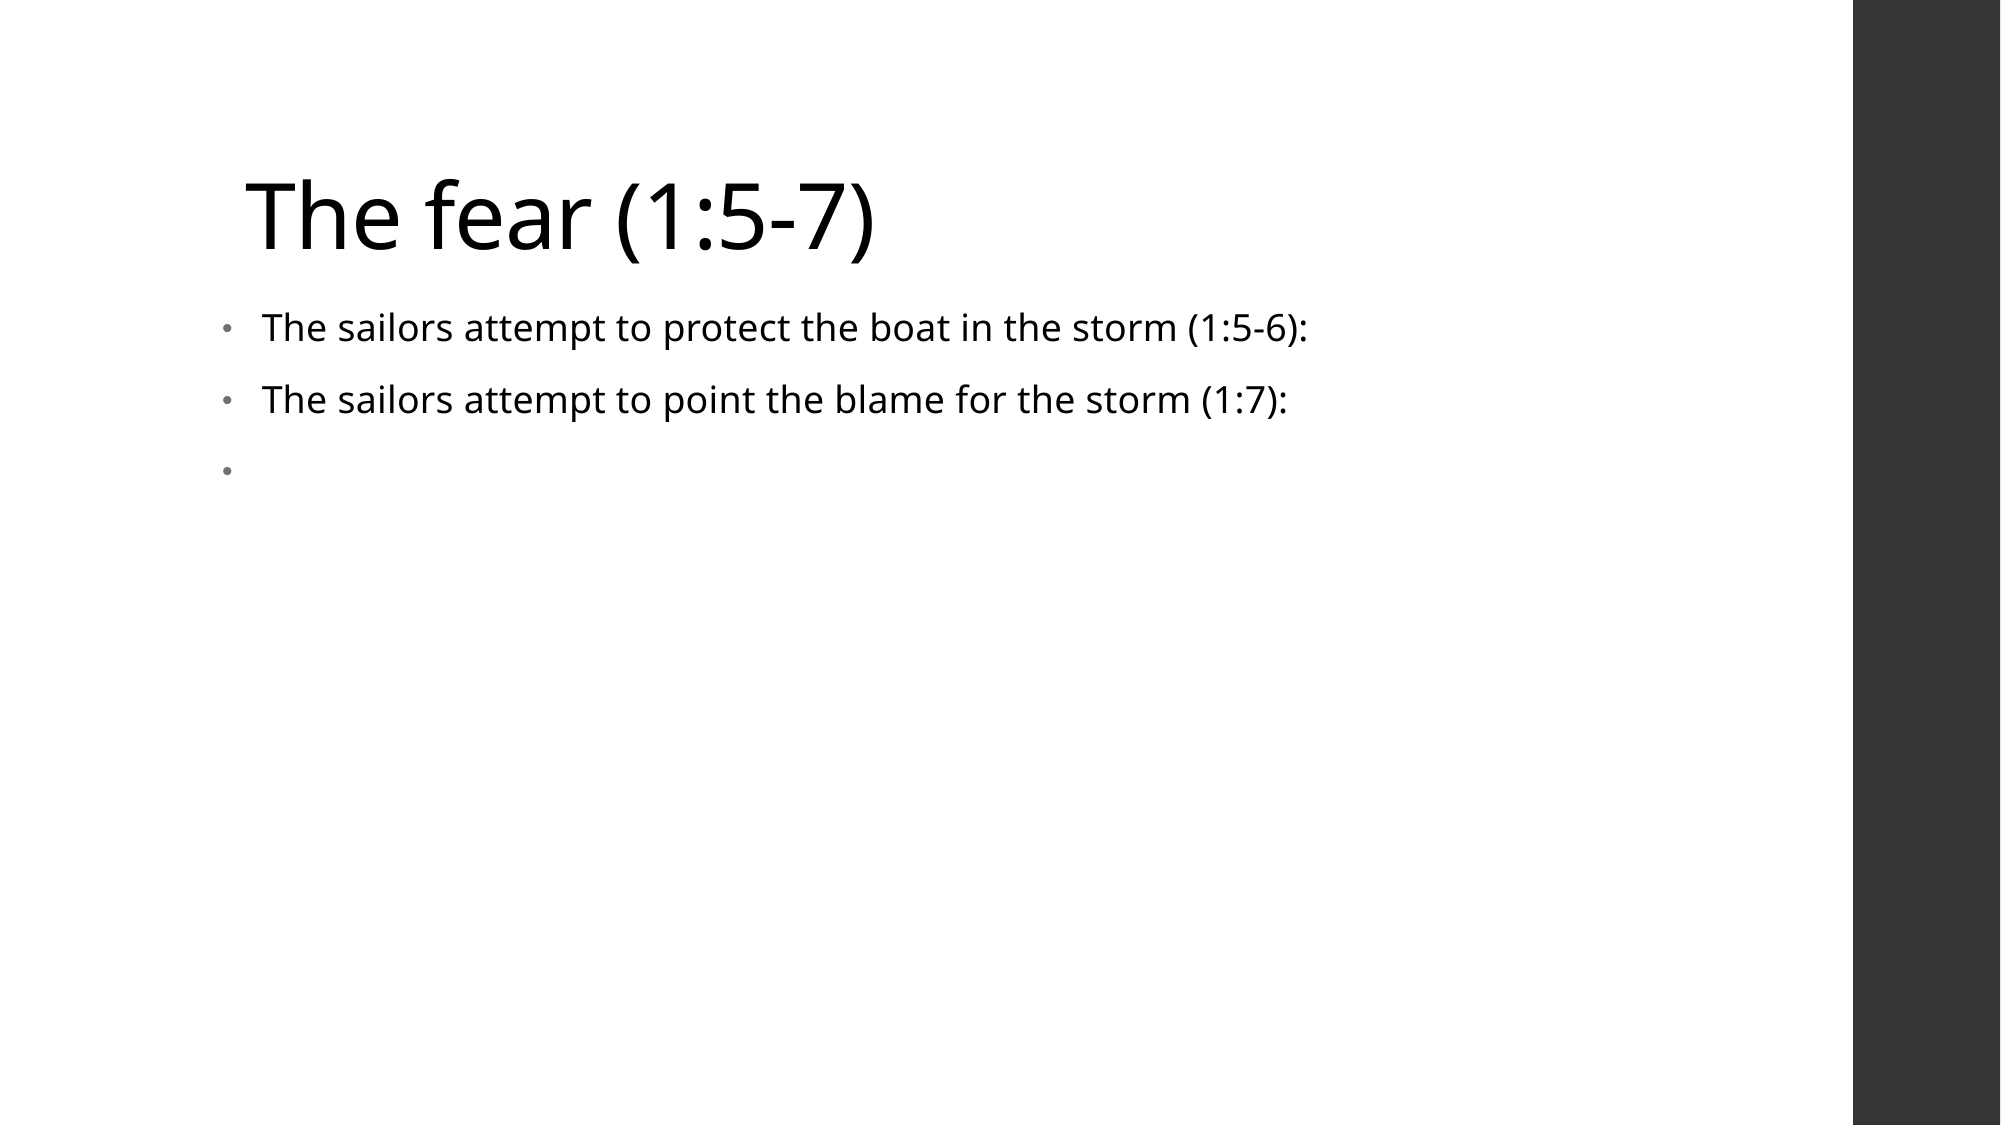

# The fear (1:5-7)
 The sailors attempt to protect the boat in the storm (1:5-6):
 The sailors attempt to point the blame for the storm (1:7):